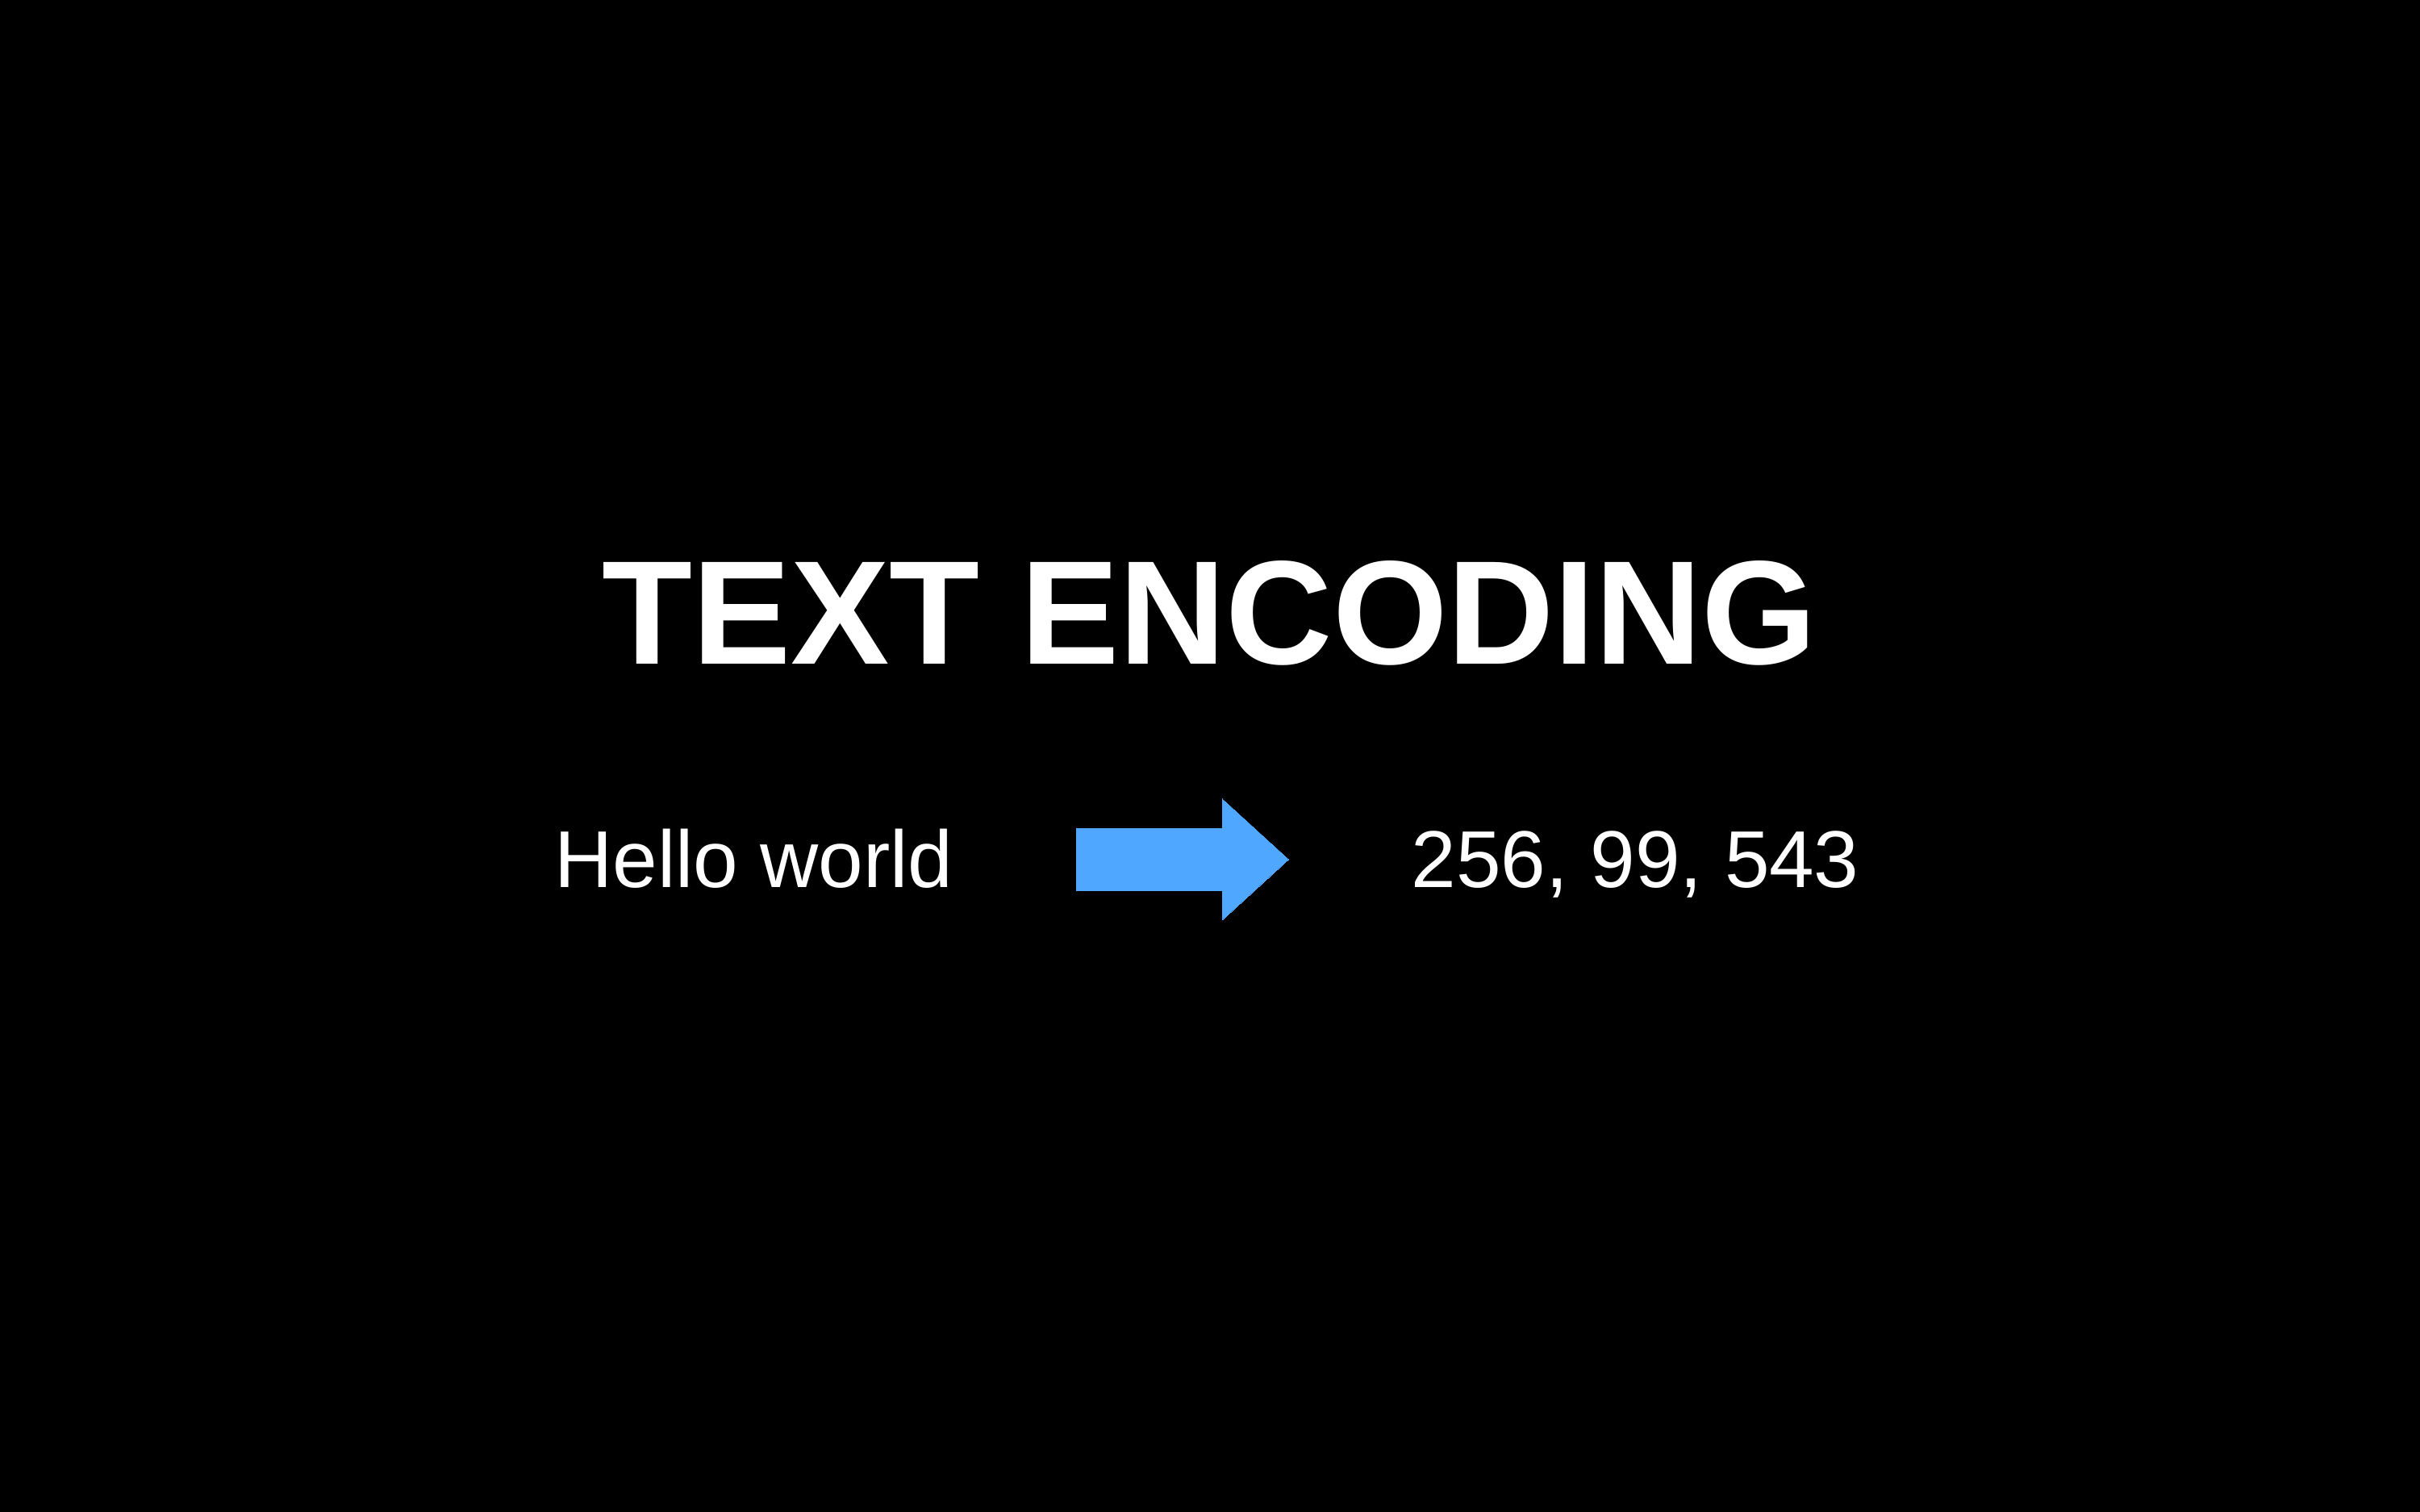

TEXT ENCODING
Hello world
256, 99, 543
Created by Imad Saddik @3CodeCamp
20